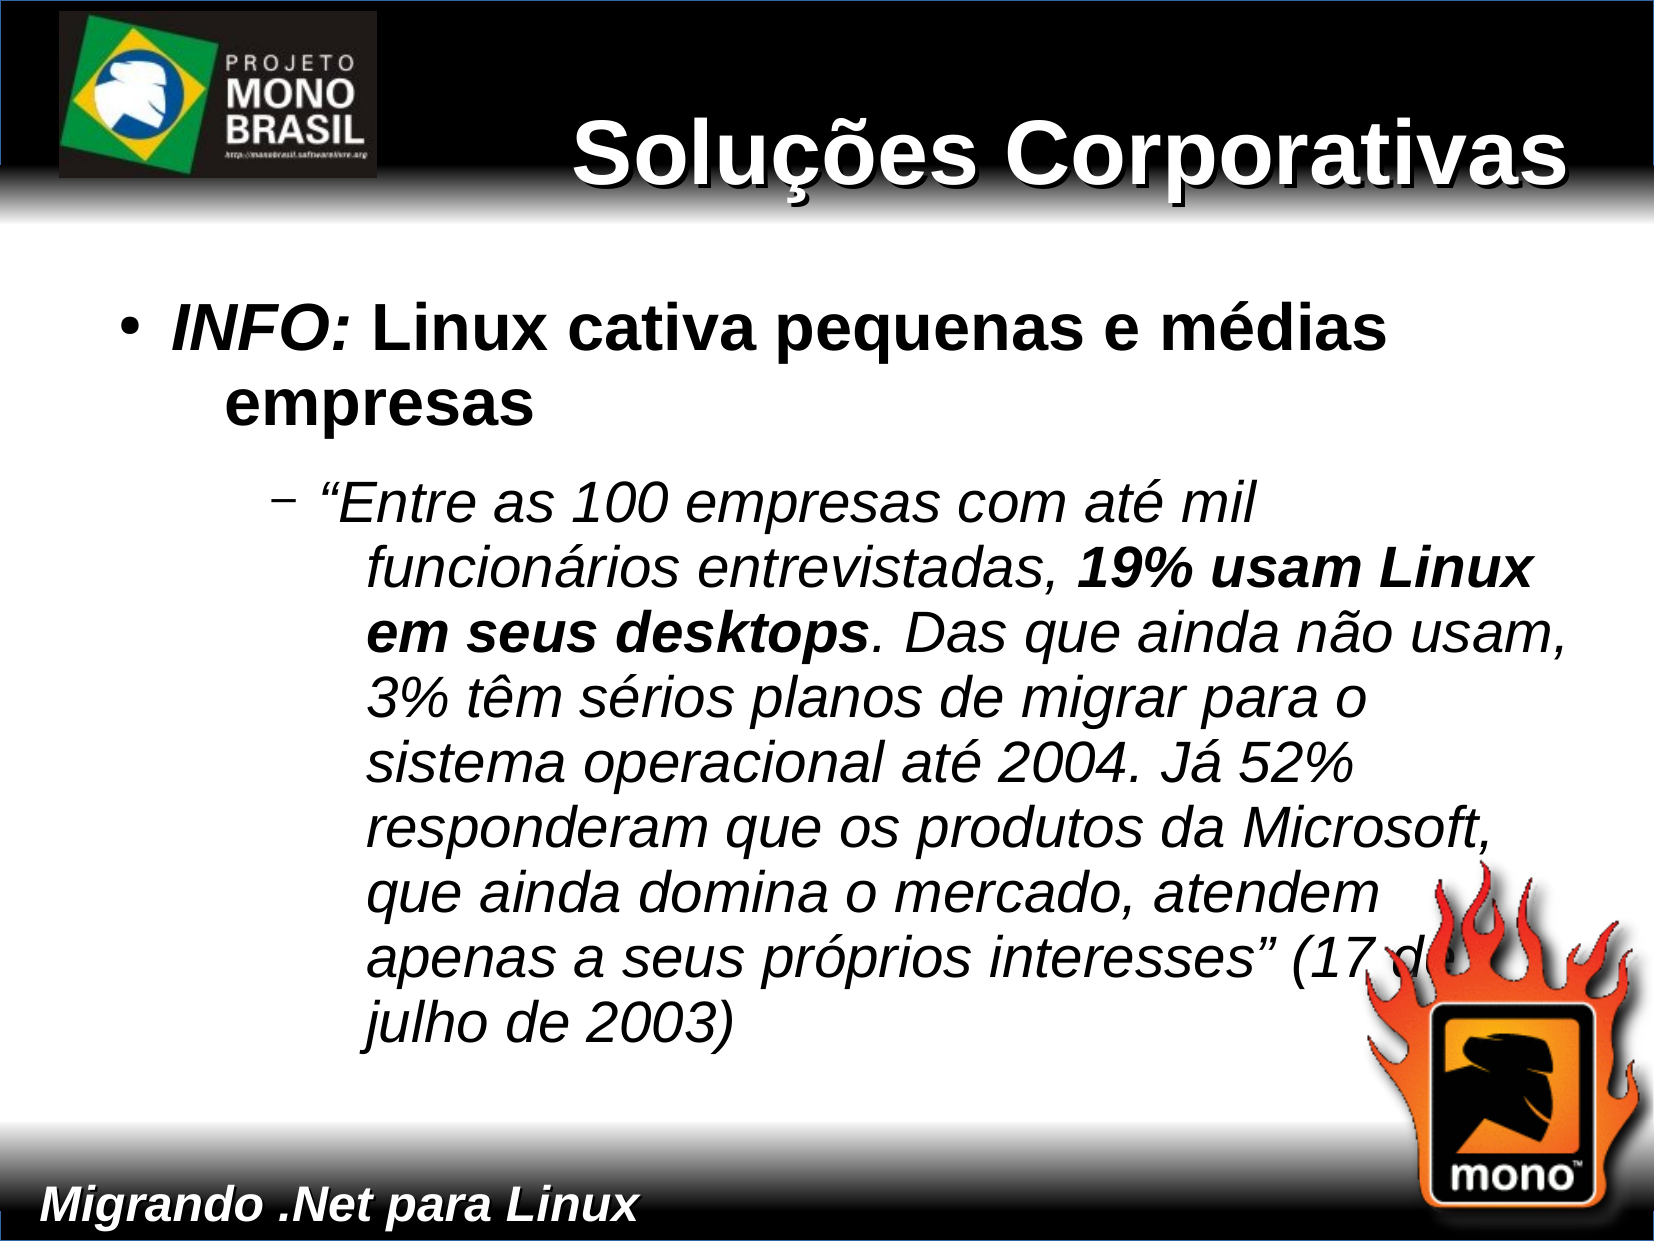

# Soluções Corporativas
INFO: Linux cativa pequenas e médias empresas
“Entre as 100 empresas com até mil funcionários entrevistadas, 19% usam Linux em seus desktops. Das que ainda não usam, 3% têm sérios planos de migrar para o sistema operacional até 2004. Já 52% responderam que os produtos da Microsoft, que ainda domina o mercado, atendem apenas a seus próprios interesses” (17 de julho de 2003)
Migrando .Net para Linux